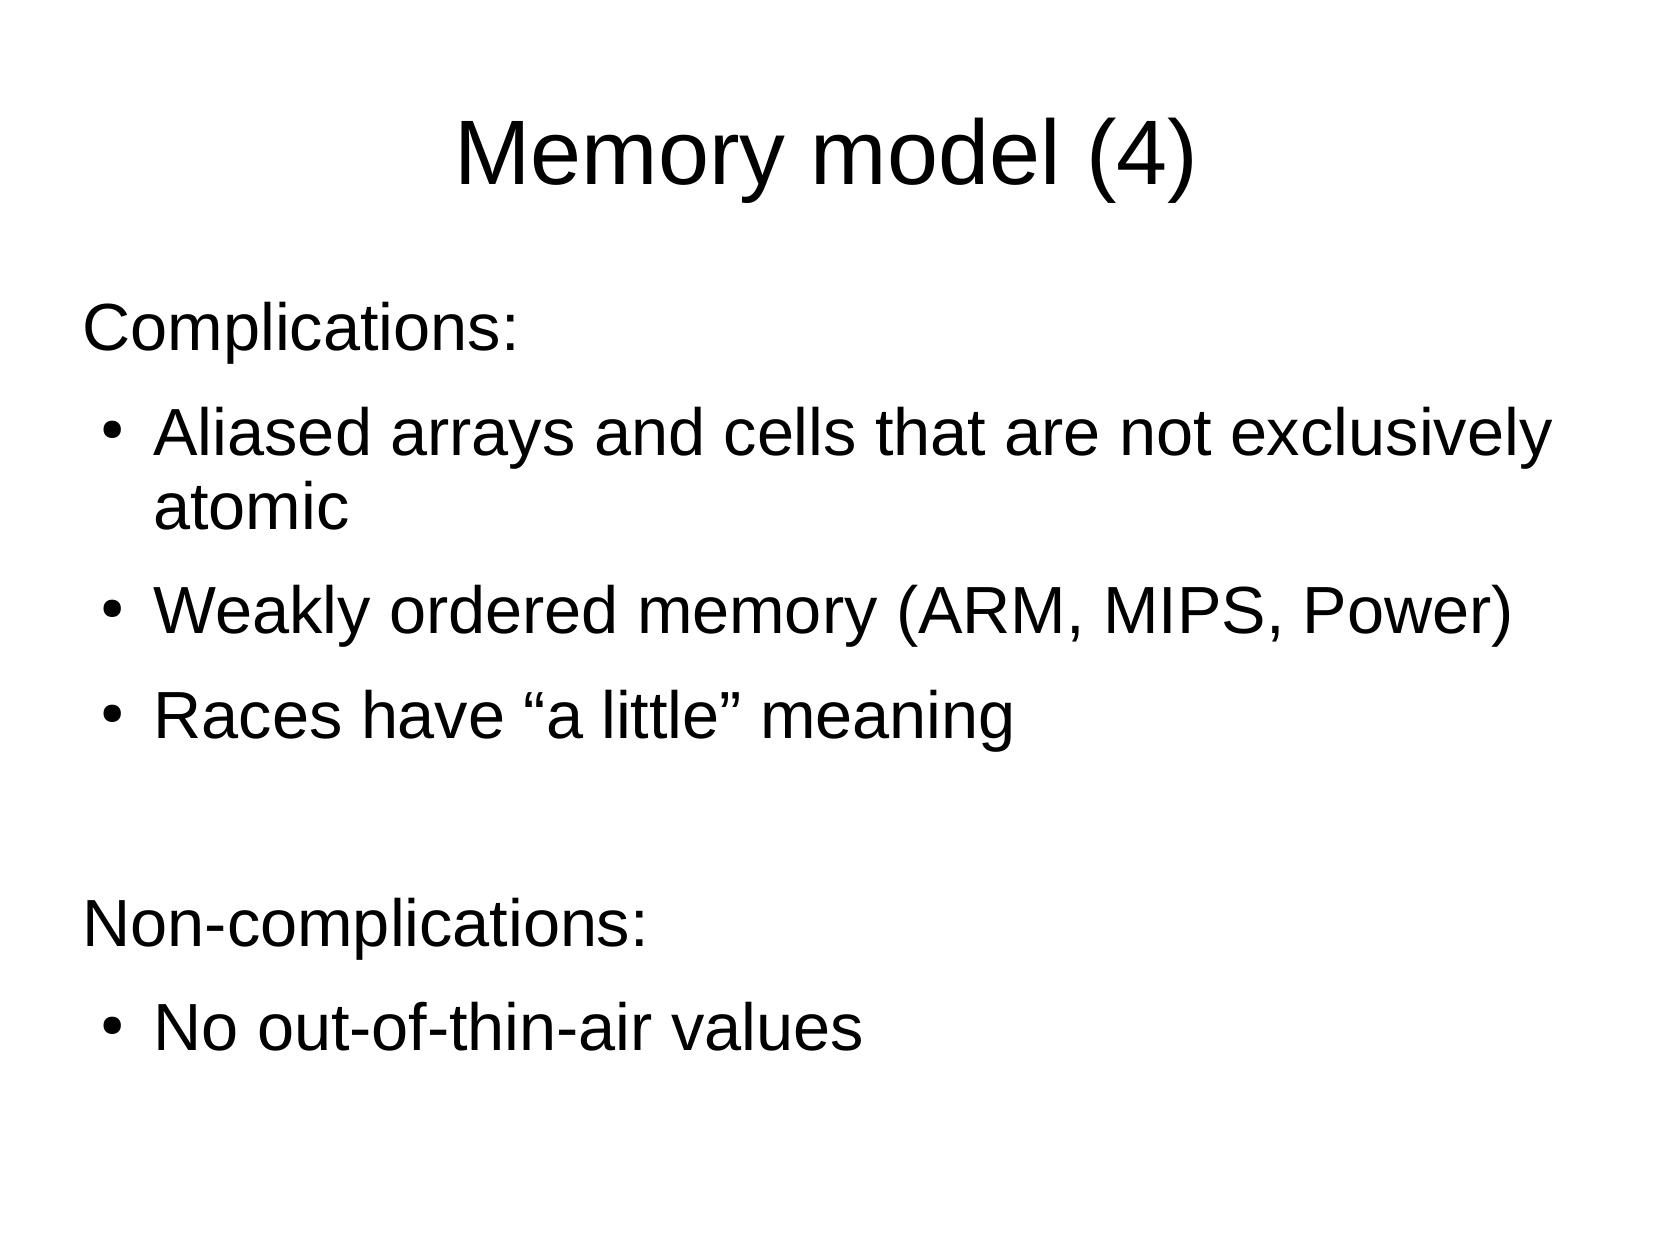

# Memory model (4)
Complications:
Aliased arrays and cells that are not exclusively atomic
Weakly ordered memory (ARM, MIPS, Power)
Races have “a little” meaning
Non-complications:
No out-of-thin-air values